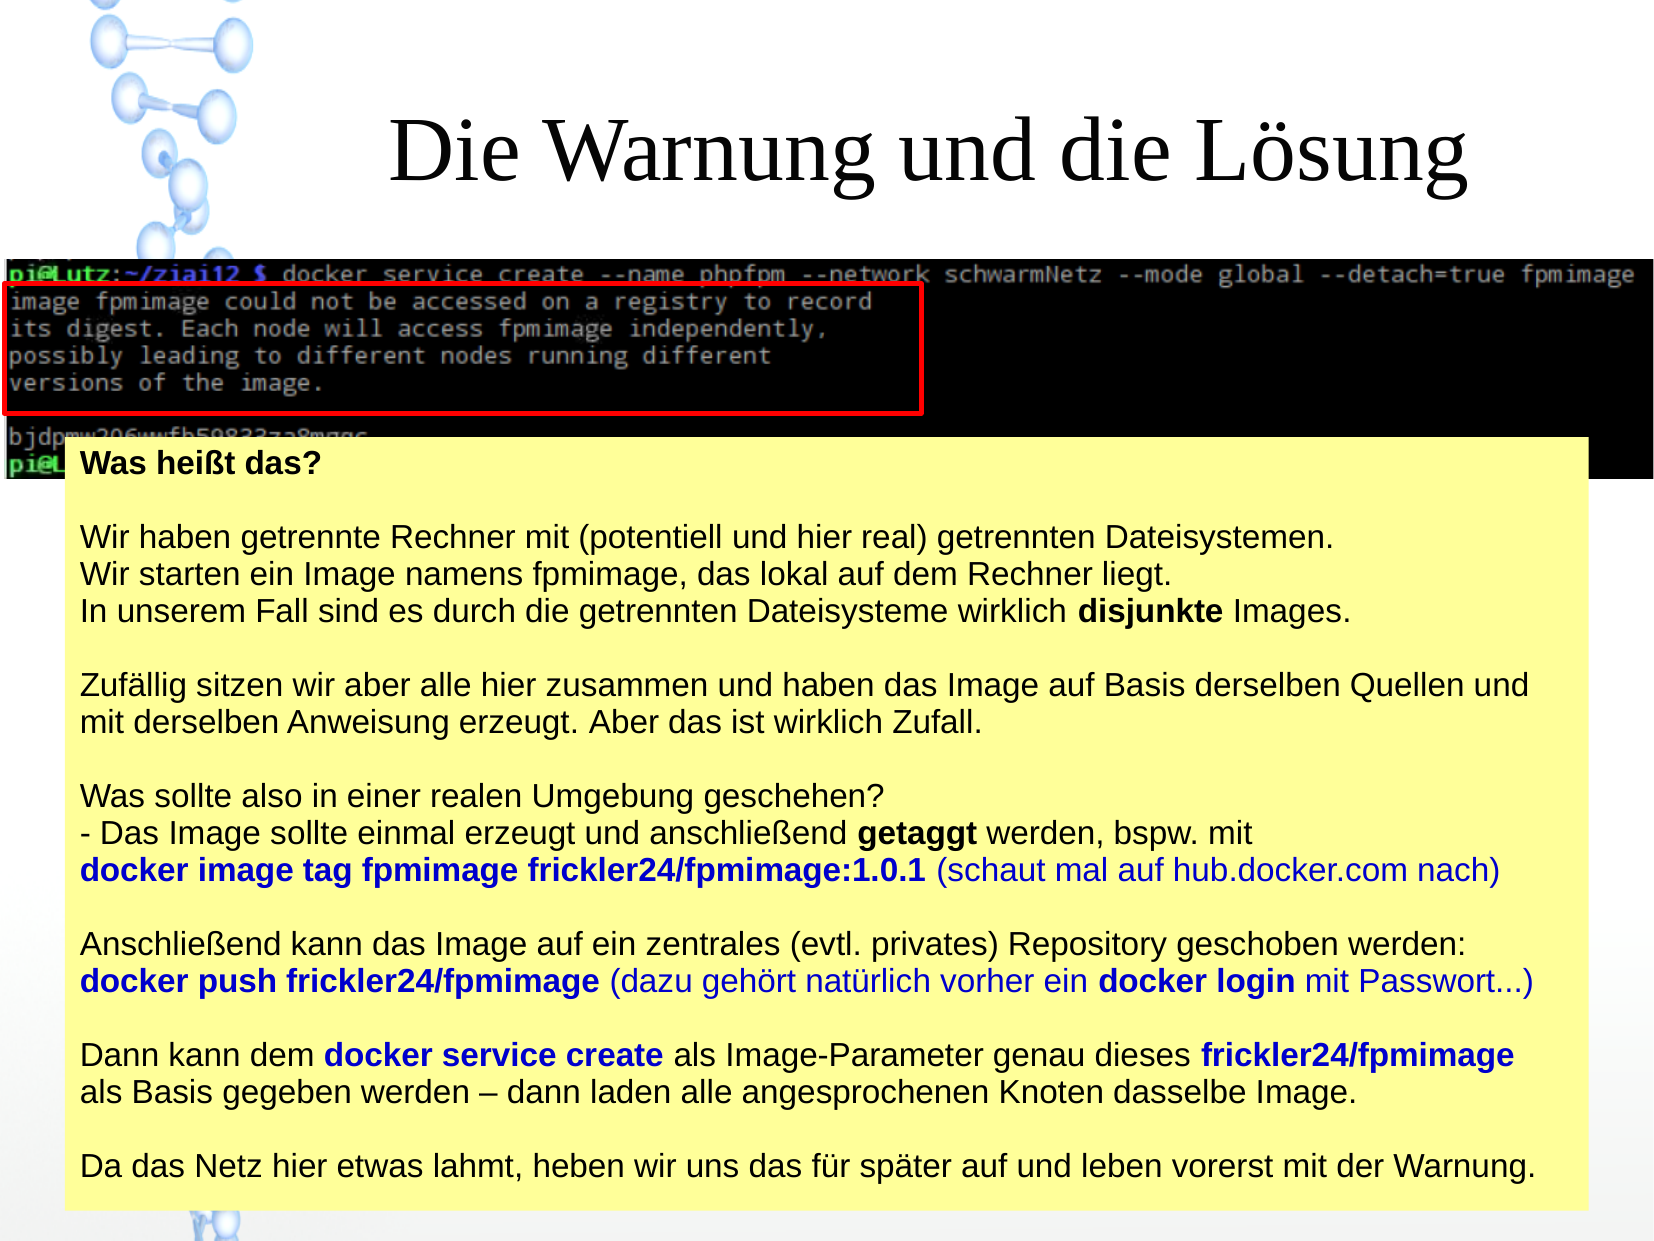

# Die Warnung und die Lösung
Was heißt das?
Wir haben getrennte Rechner mit (potentiell und hier real) getrennten Dateisystemen.
Wir starten ein Image namens fpmimage, das lokal auf dem Rechner liegt.
In unserem Fall sind es durch die getrennten Dateisysteme wirklich disjunkte Images.
Zufällig sitzen wir aber alle hier zusammen und haben das Image auf Basis derselben Quellen und mit derselben Anweisung erzeugt. Aber das ist wirklich Zufall.
Was sollte also in einer realen Umgebung geschehen?
- Das Image sollte einmal erzeugt und anschließend getaggt werden, bspw. mit
docker image tag fpmimage frickler24/fpmimage:1.0.1 (schaut mal auf hub.docker.com nach)
Anschließend kann das Image auf ein zentrales (evtl. privates) Repository geschoben werden:
docker push frickler24/fpmimage (dazu gehört natürlich vorher ein docker login mit Passwort...)
Dann kann dem docker service create als Image-Parameter genau dieses frickler24/fpmimage
als Basis gegeben werden – dann laden alle angesprochenen Knoten dasselbe Image.
Da das Netz hier etwas lahmt, heben wir uns das für später auf und leben vorerst mit der Warnung.
97